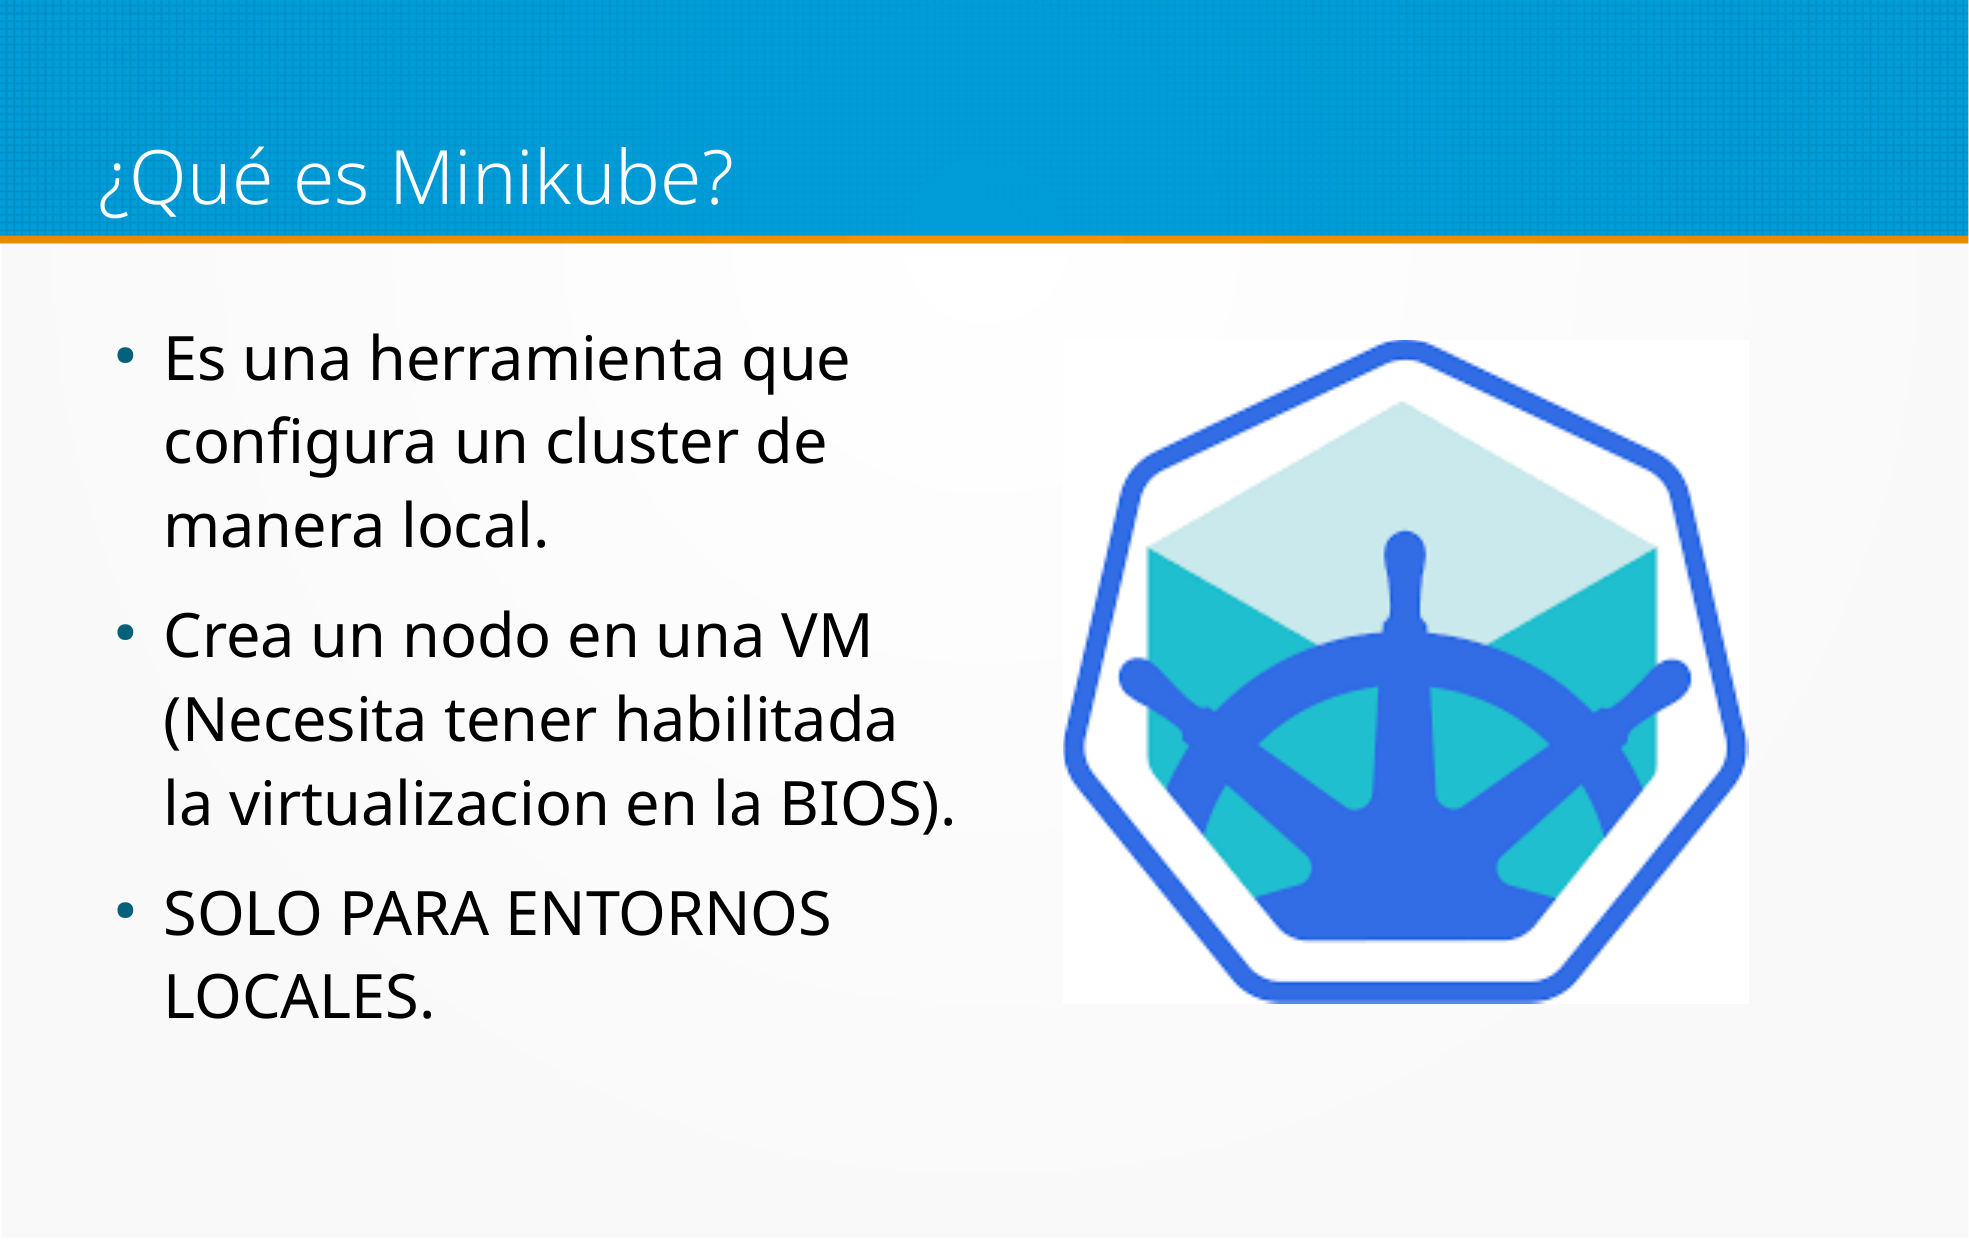

# ¿Qué es Minikube?
Es una herramienta que configura un cluster de manera local.
Crea un nodo en una VM (Necesita tener habilitada la virtualizacion en la BIOS).
SOLO PARA ENTORNOS LOCALES.